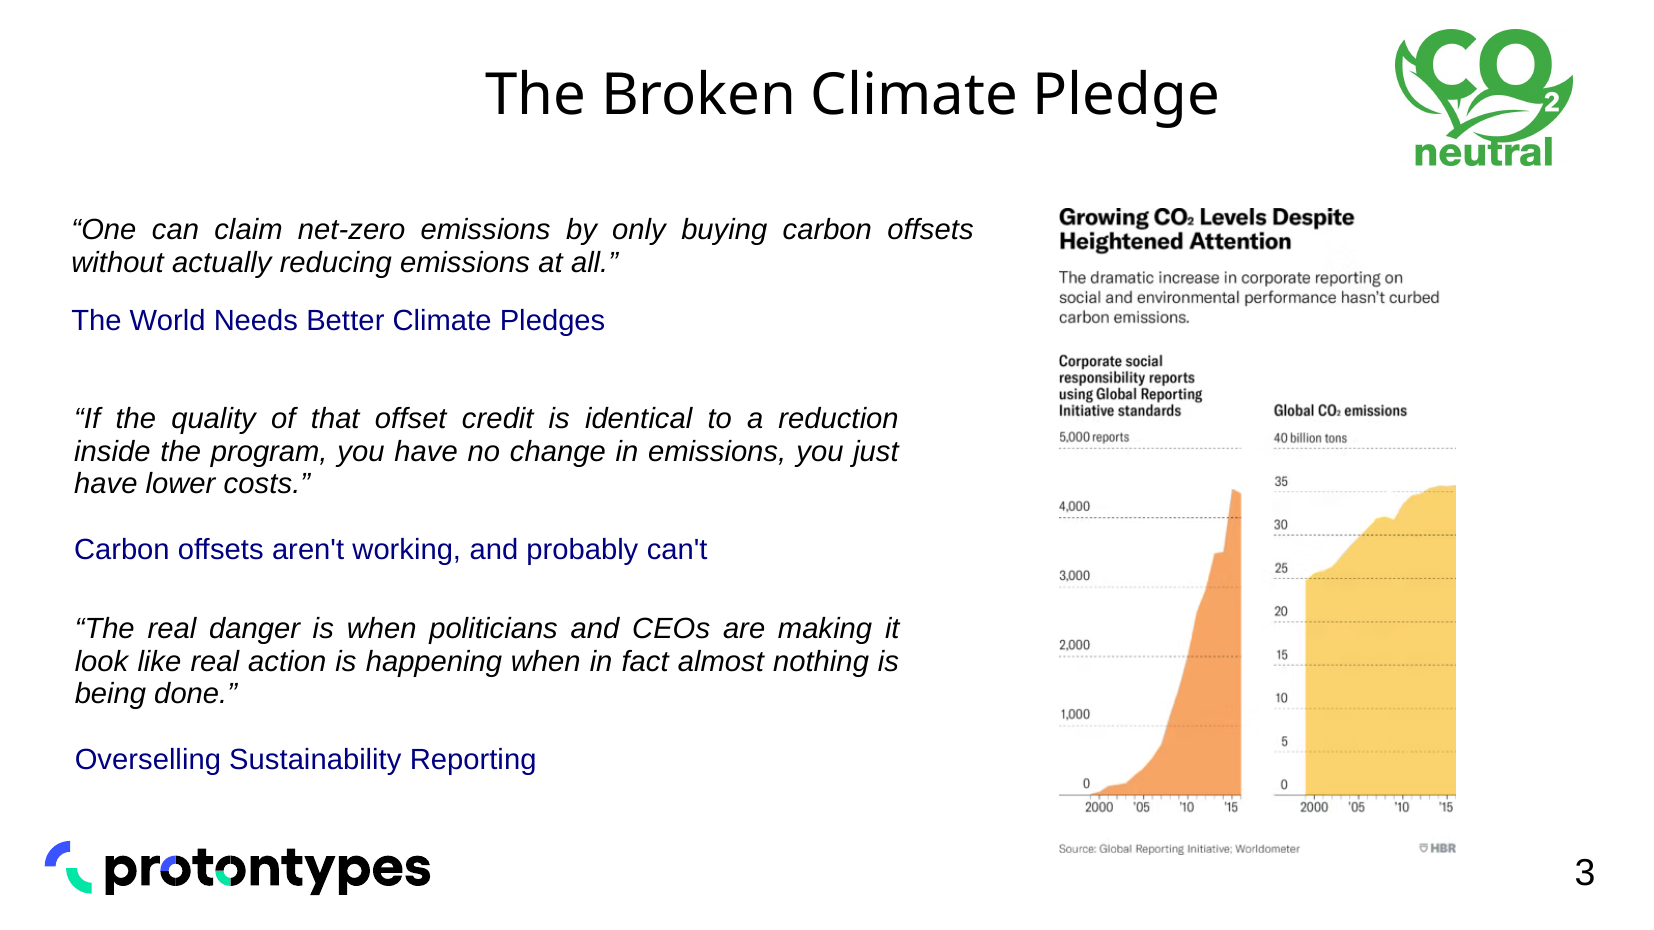

# The Broken Climate Pledge
“One can claim net-zero emissions by only buying carbon offsets without actually reducing emissions at all.”
The World Needs Better Climate Pledges
“If the quality of that offset credit is identical to a reduction inside the program, you have no change in emissions, you just have lower costs.”
Carbon offsets aren't working, and probably can't
“The real danger is when politicians and CEOs are making it look like real action is happening when in fact almost nothing is being done.”
Overselling Sustainability Reporting
3